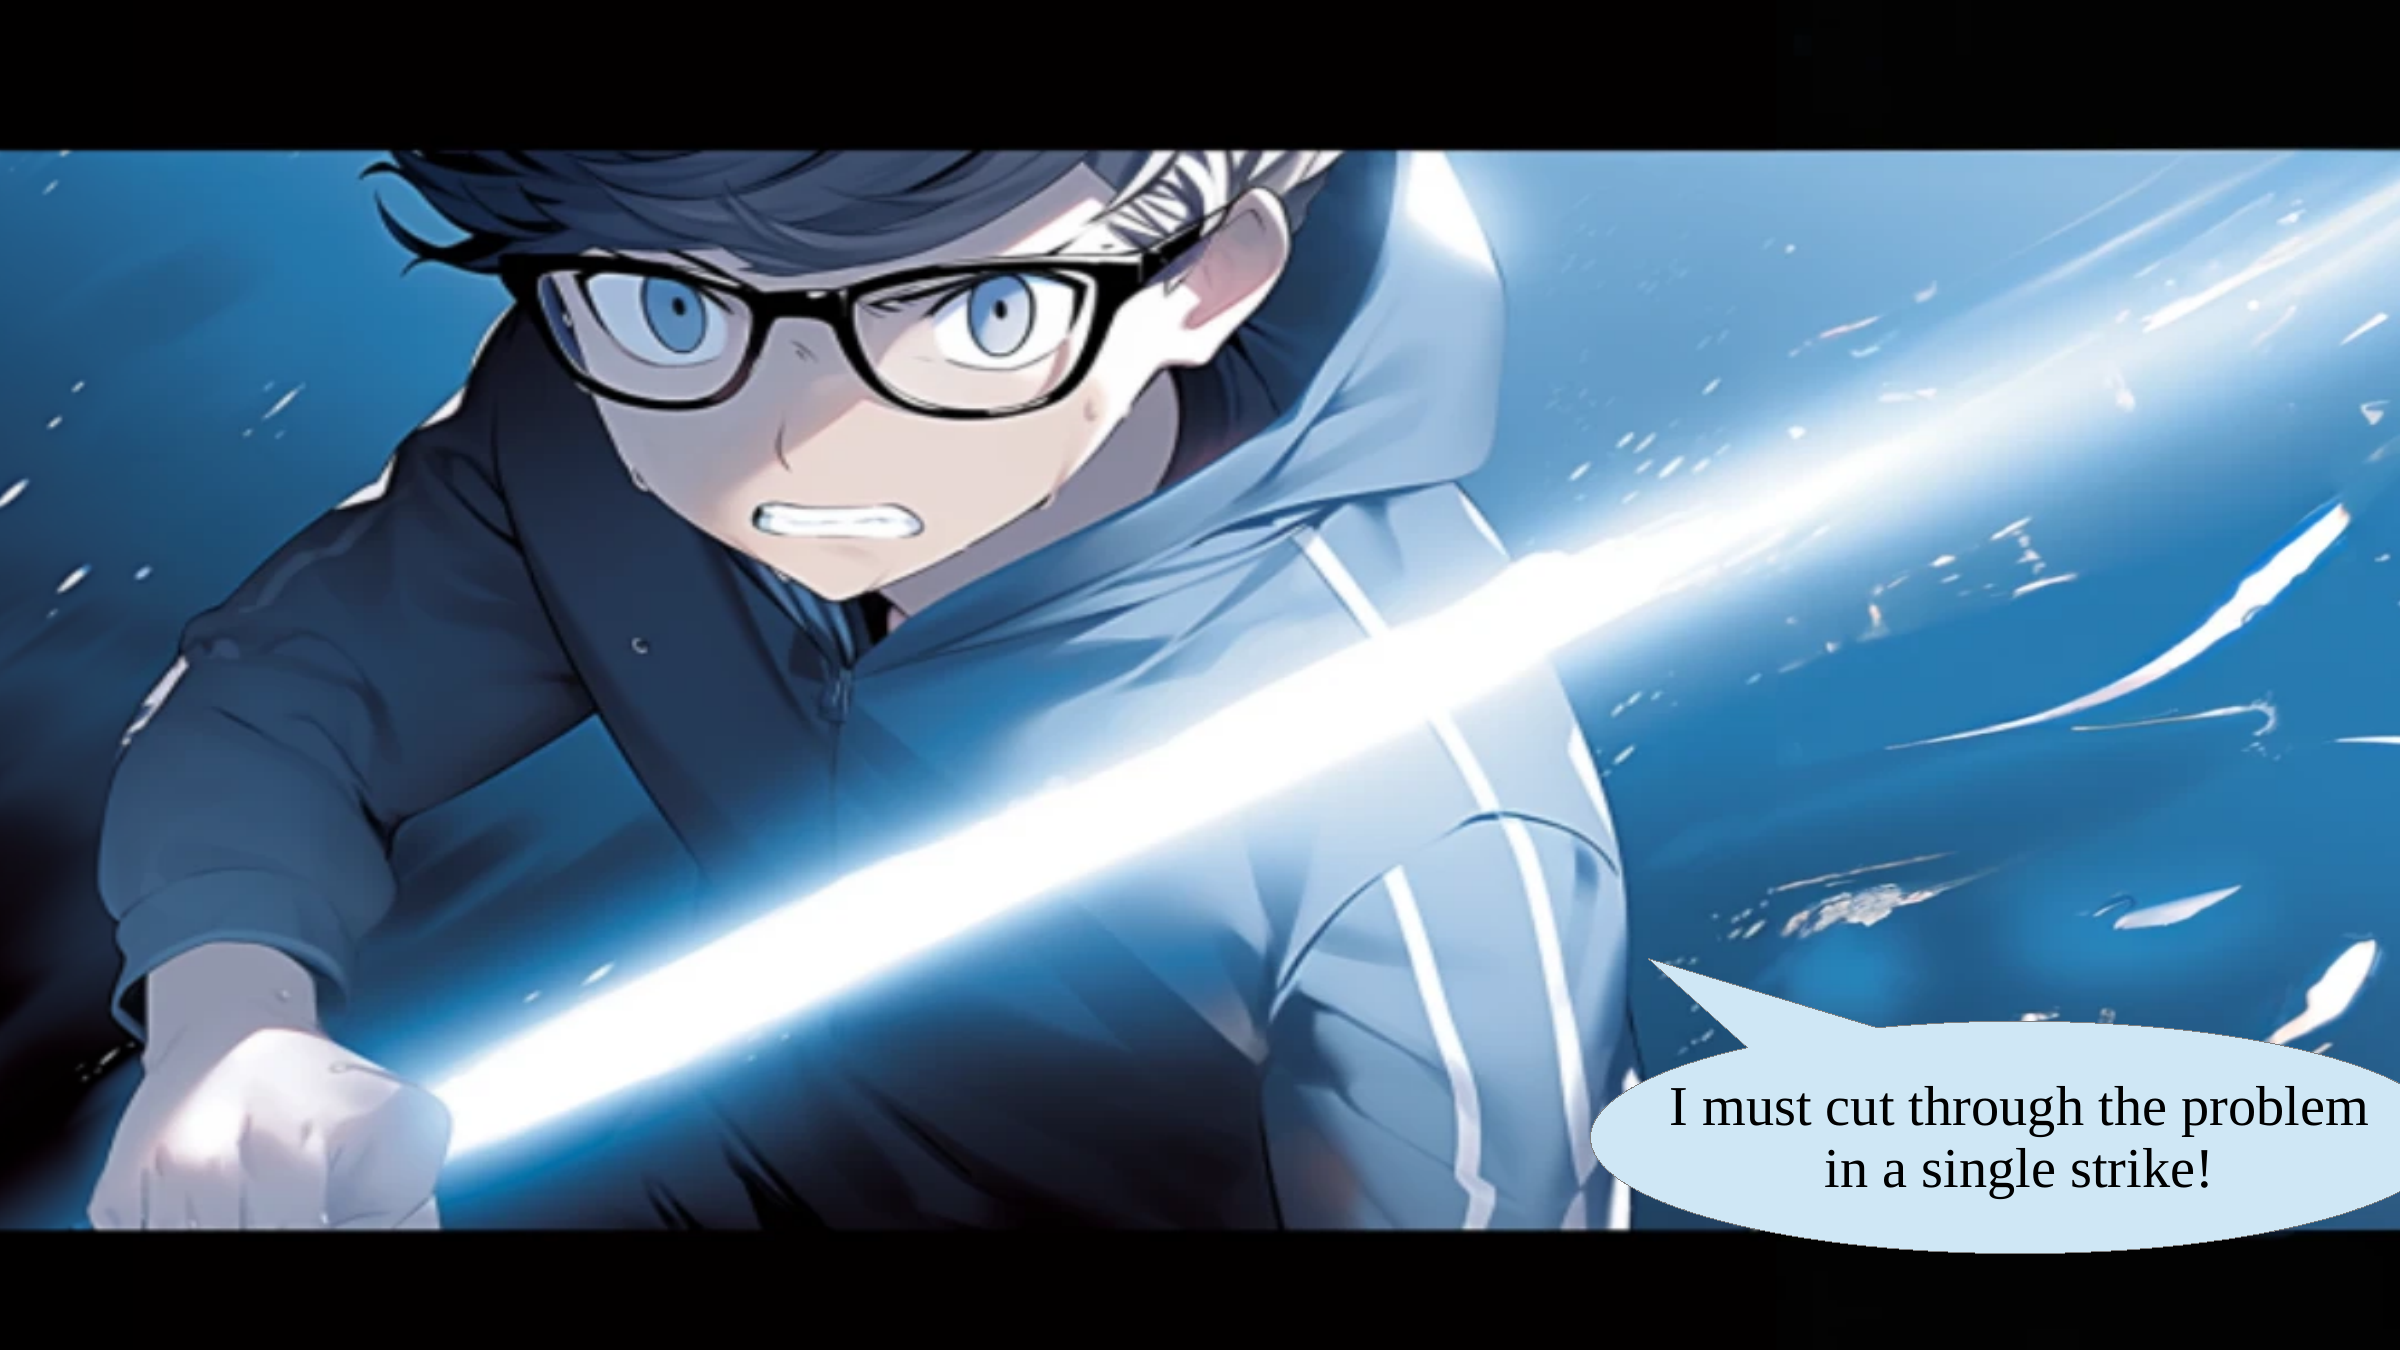

I must cut through the problem
in a single strike!